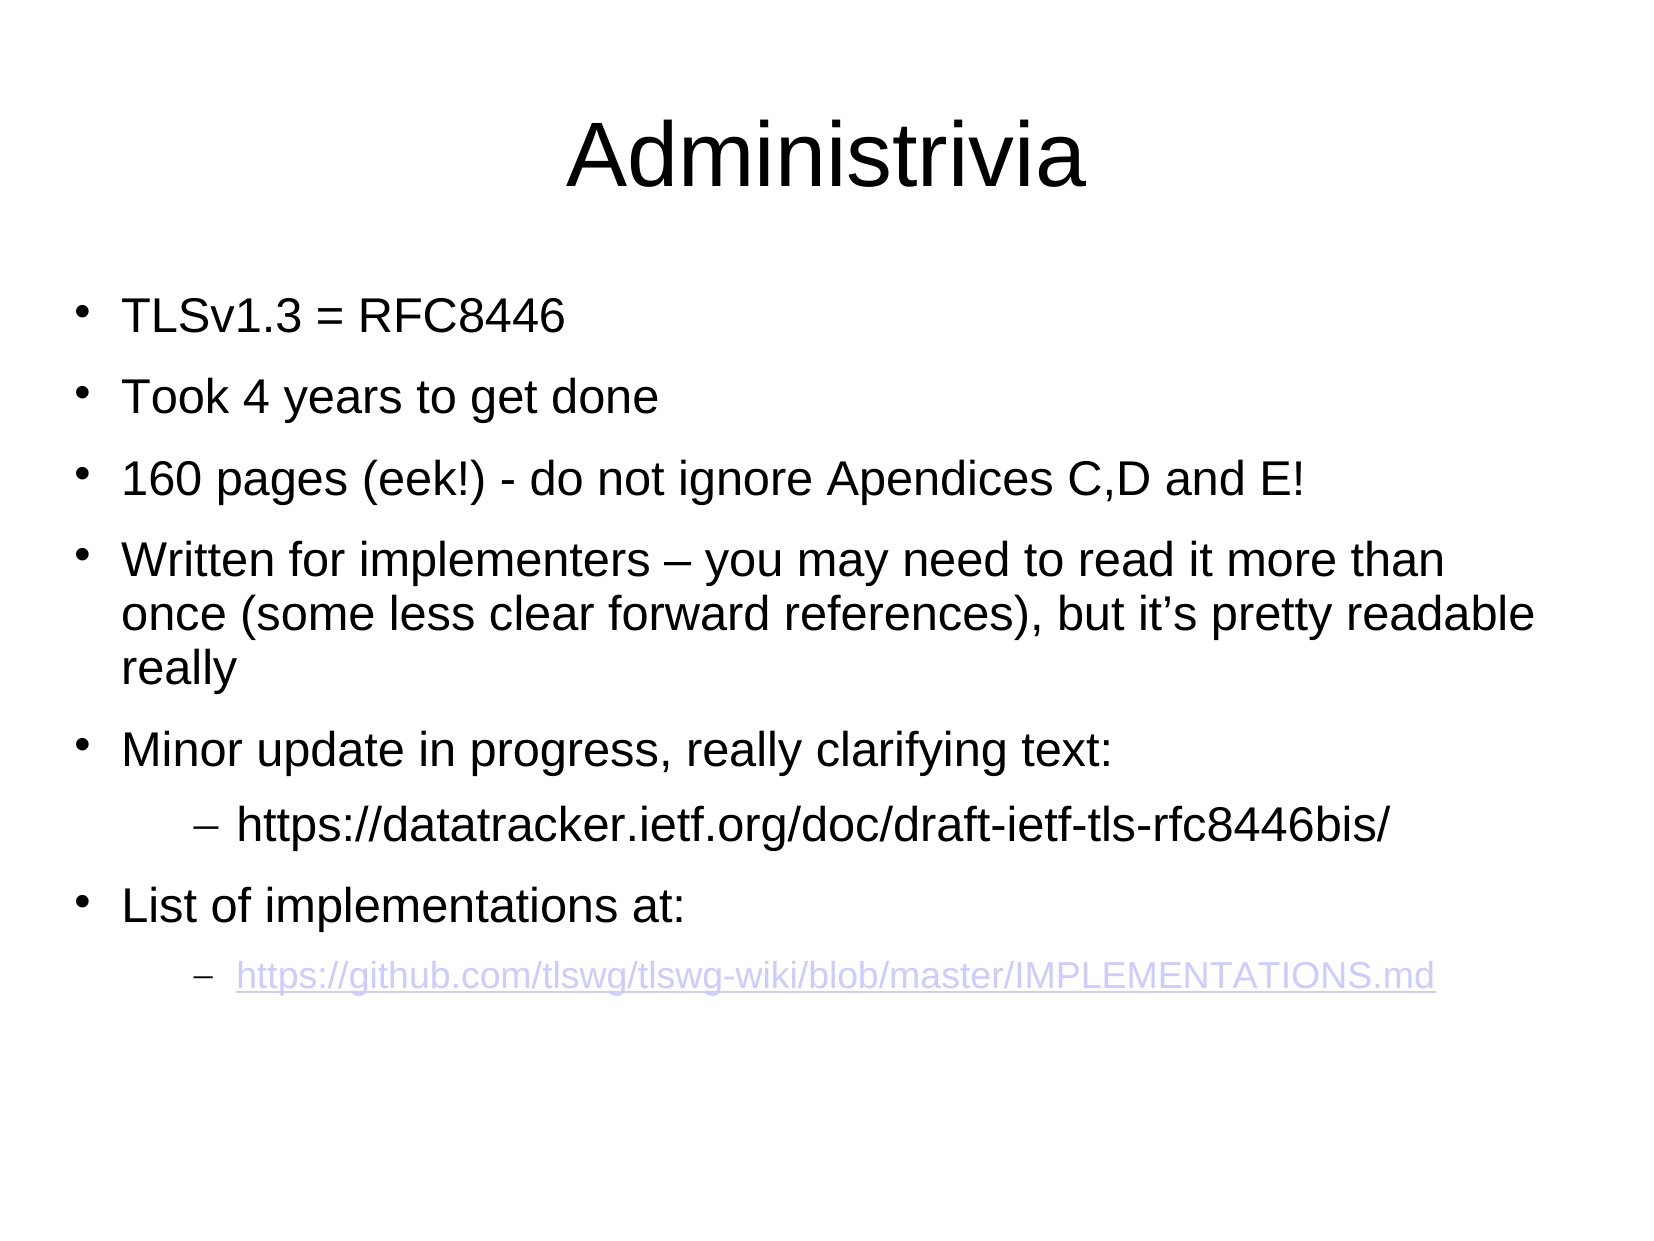

# Administrivia
TLSv1.3 = RFC8446
Took 4 years to get done
160 pages (eek!) - do not ignore Apendices C,D and E!
Written for implementers – you may need to read it more than once (some less clear forward references), but it’s pretty readable really
Minor update in progress, really clarifying text:
https://datatracker.ietf.org/doc/draft-ietf-tls-rfc8446bis/
List of implementations at:
https://github.com/tlswg/tlswg-wiki/blob/master/IMPLEMENTATIONS.md